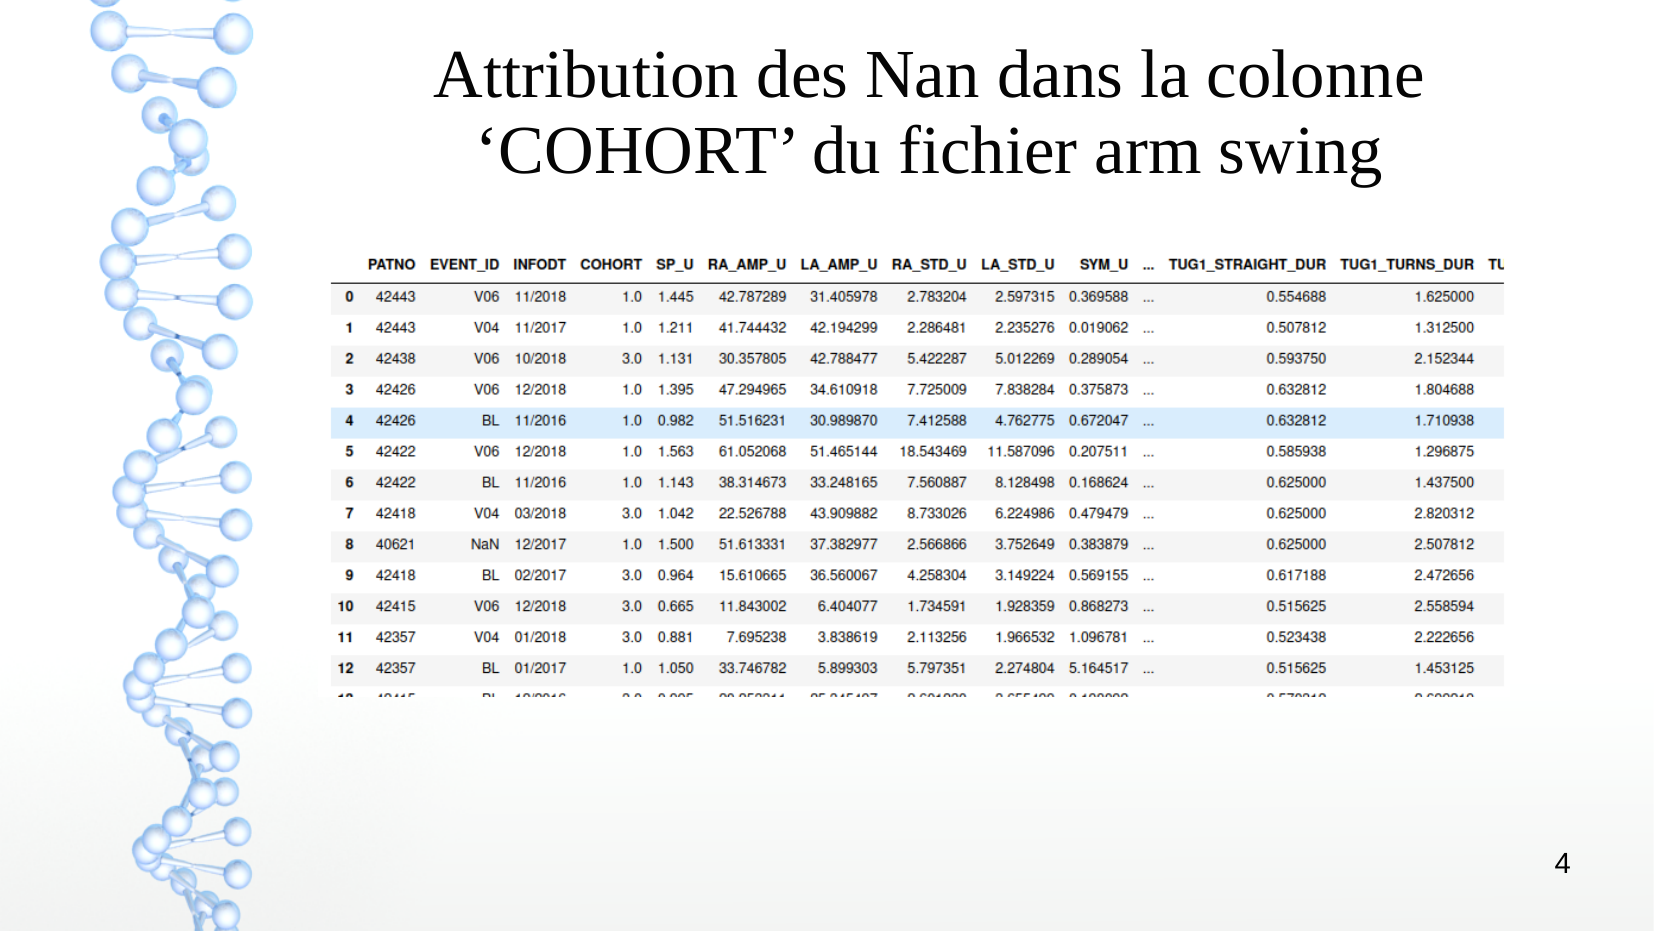

# Attribution des Nan dans la colonne ‘COHORT’ du fichier arm swing
4